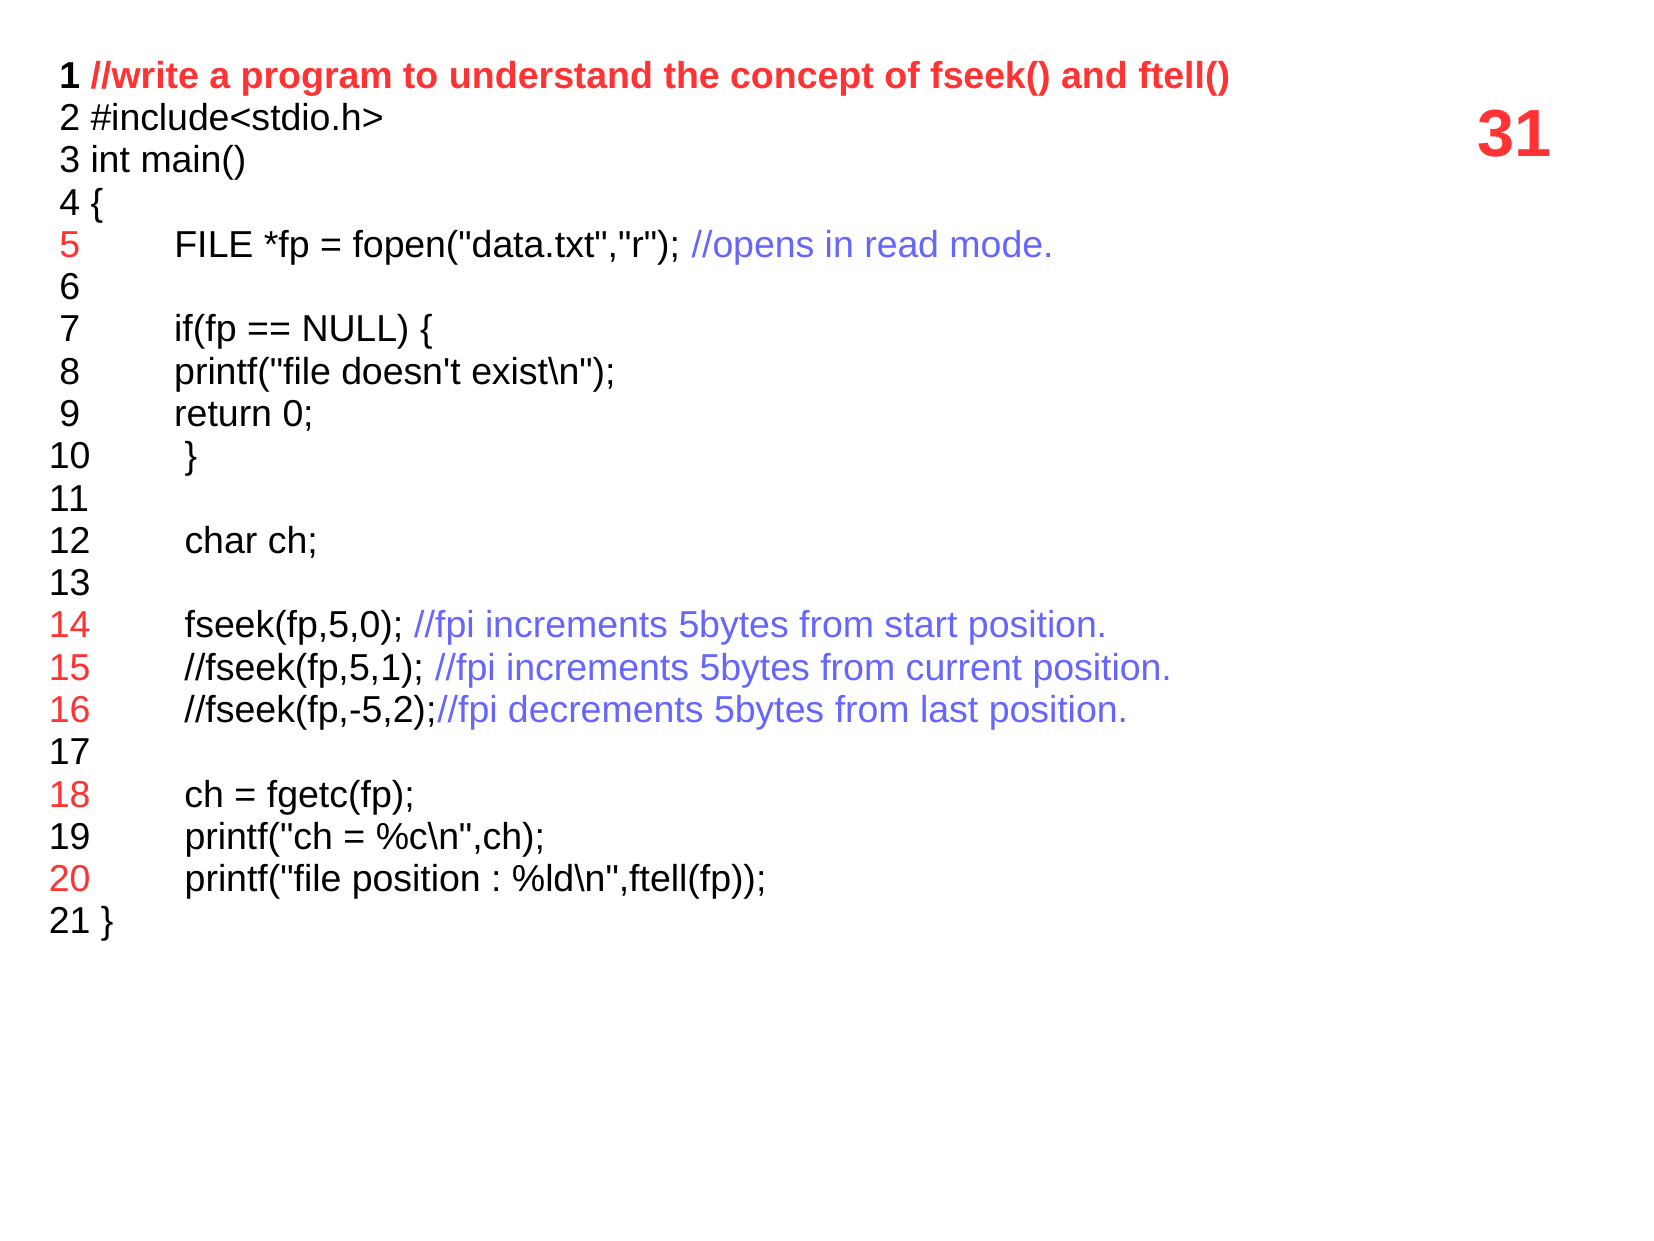

1 //write a program to understand the concept of fseek() and ftell()
 2 #include<stdio.h>
 3 int main()
 4 {
 5 FILE *fp = fopen("data.txt","r"); //opens in read mode.
 6
 7 if(fp == NULL) {
 8 printf("file doesn't exist\n");
 9 return 0;
 10 }
 11
 12 char ch;
 13
 14 fseek(fp,5,0); //fpi increments 5bytes from start position.
 15 //fseek(fp,5,1); //fpi increments 5bytes from current position.
 16 //fseek(fp,-5,2);//fpi decrements 5bytes from last position.
 17
 18 ch = fgetc(fp);
 19 printf("ch = %c\n",ch);
 20 printf("file position : %ld\n",ftell(fp));
 21 }
31